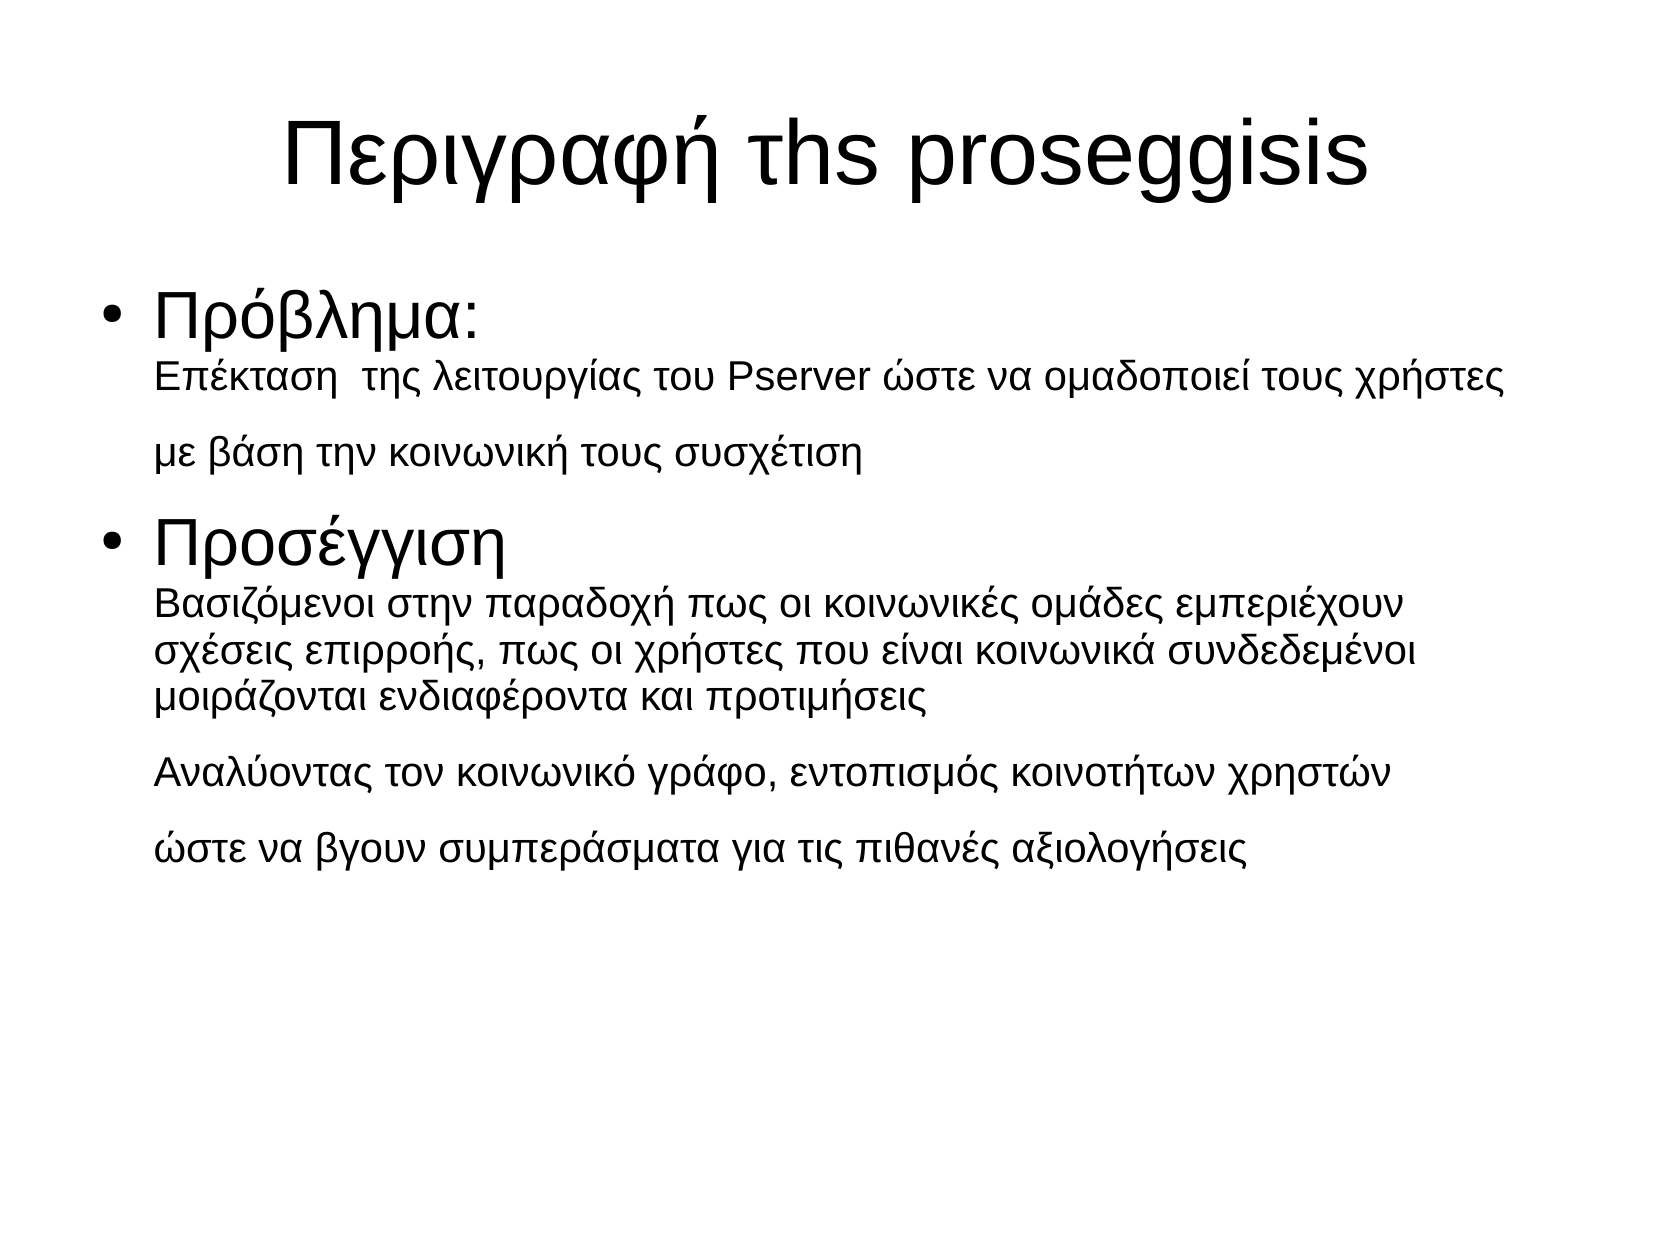

# Περιγραφή τhs proseggisis
Πρόβλημα:
Επέκταση της λειτουργίας του Pserver ώστε να ομαδοποιεί τους χρήστες
με βάση την κοινωνική τους συσχέτιση
Προσέγγιση
Βασιζόμενοι στην παραδοχή πως οι κοινωνικές ομάδες εμπεριέχουν σχέσεις επιρροής, πως οι χρήστες που είναι κοινωνικά συνδεδεμένοι μοιράζονται ενδιαφέροντα και προτιμήσεις
Αναλύοντας τον κοινωνικό γράφο, εντοπισμός κοινοτήτων χρηστών
ώστε να βγουν συμπεράσματα για τις πιθανές αξιολογήσεις